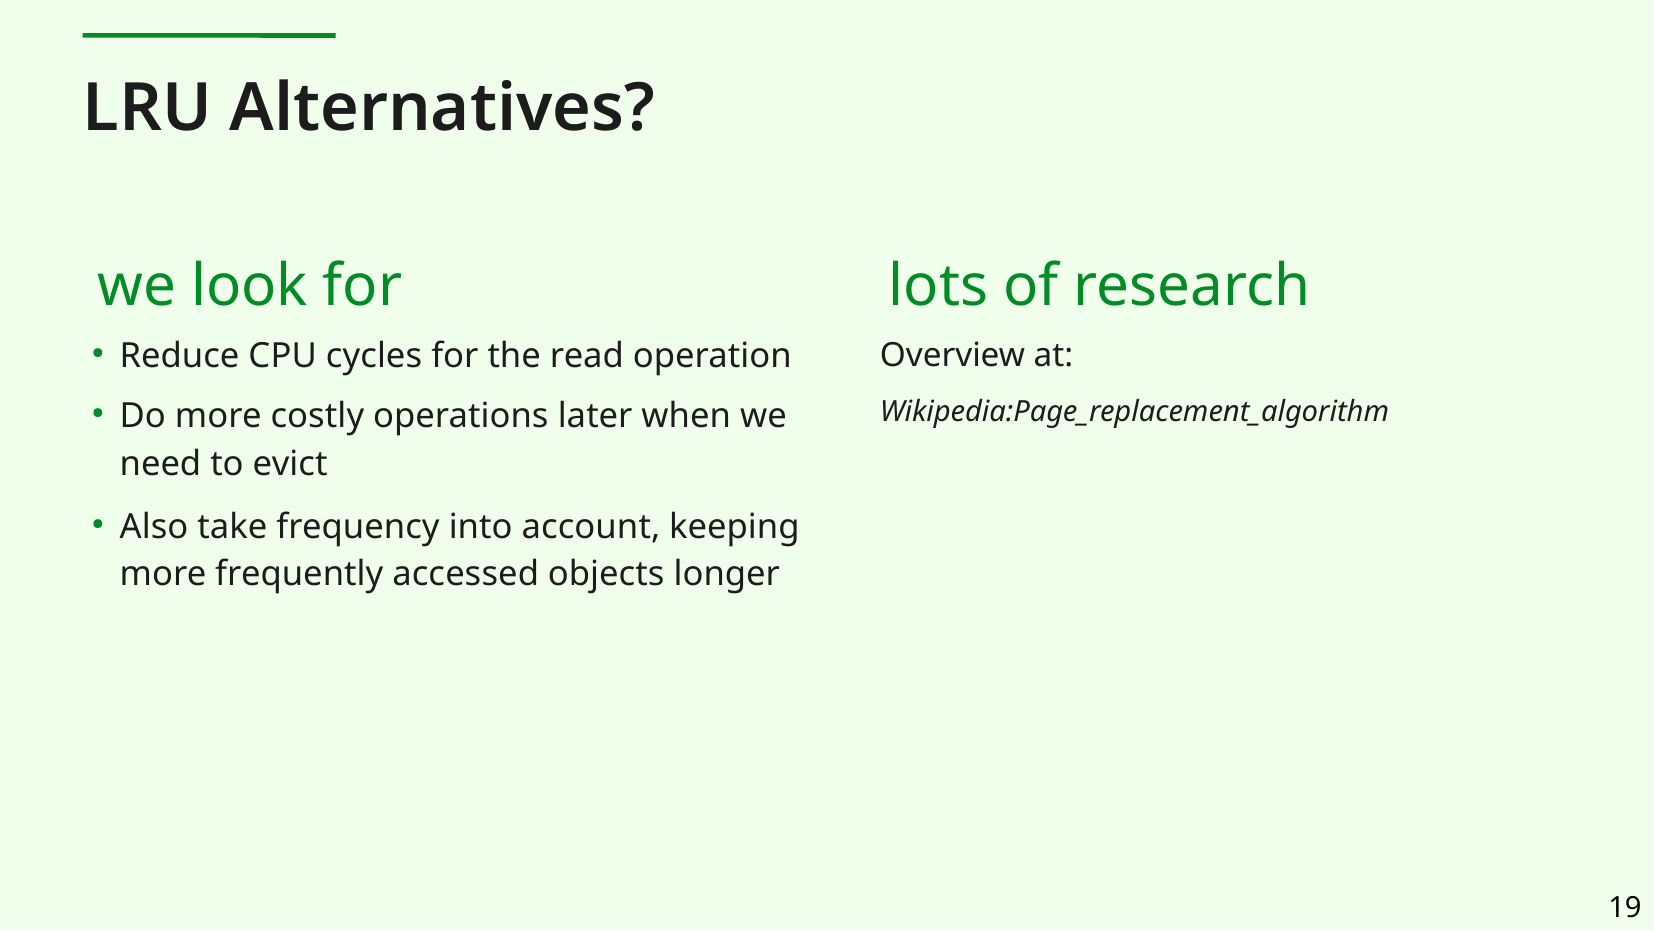

# LRU Alternatives?
we look for
lots of research
Reduce CPU cycles for the read operation
Do more costly operations later when we need to evict
Also take frequency into account, keeping more frequently accessed objects longer
Overview at:
Wikipedia:Page_replacement_algorithm
19